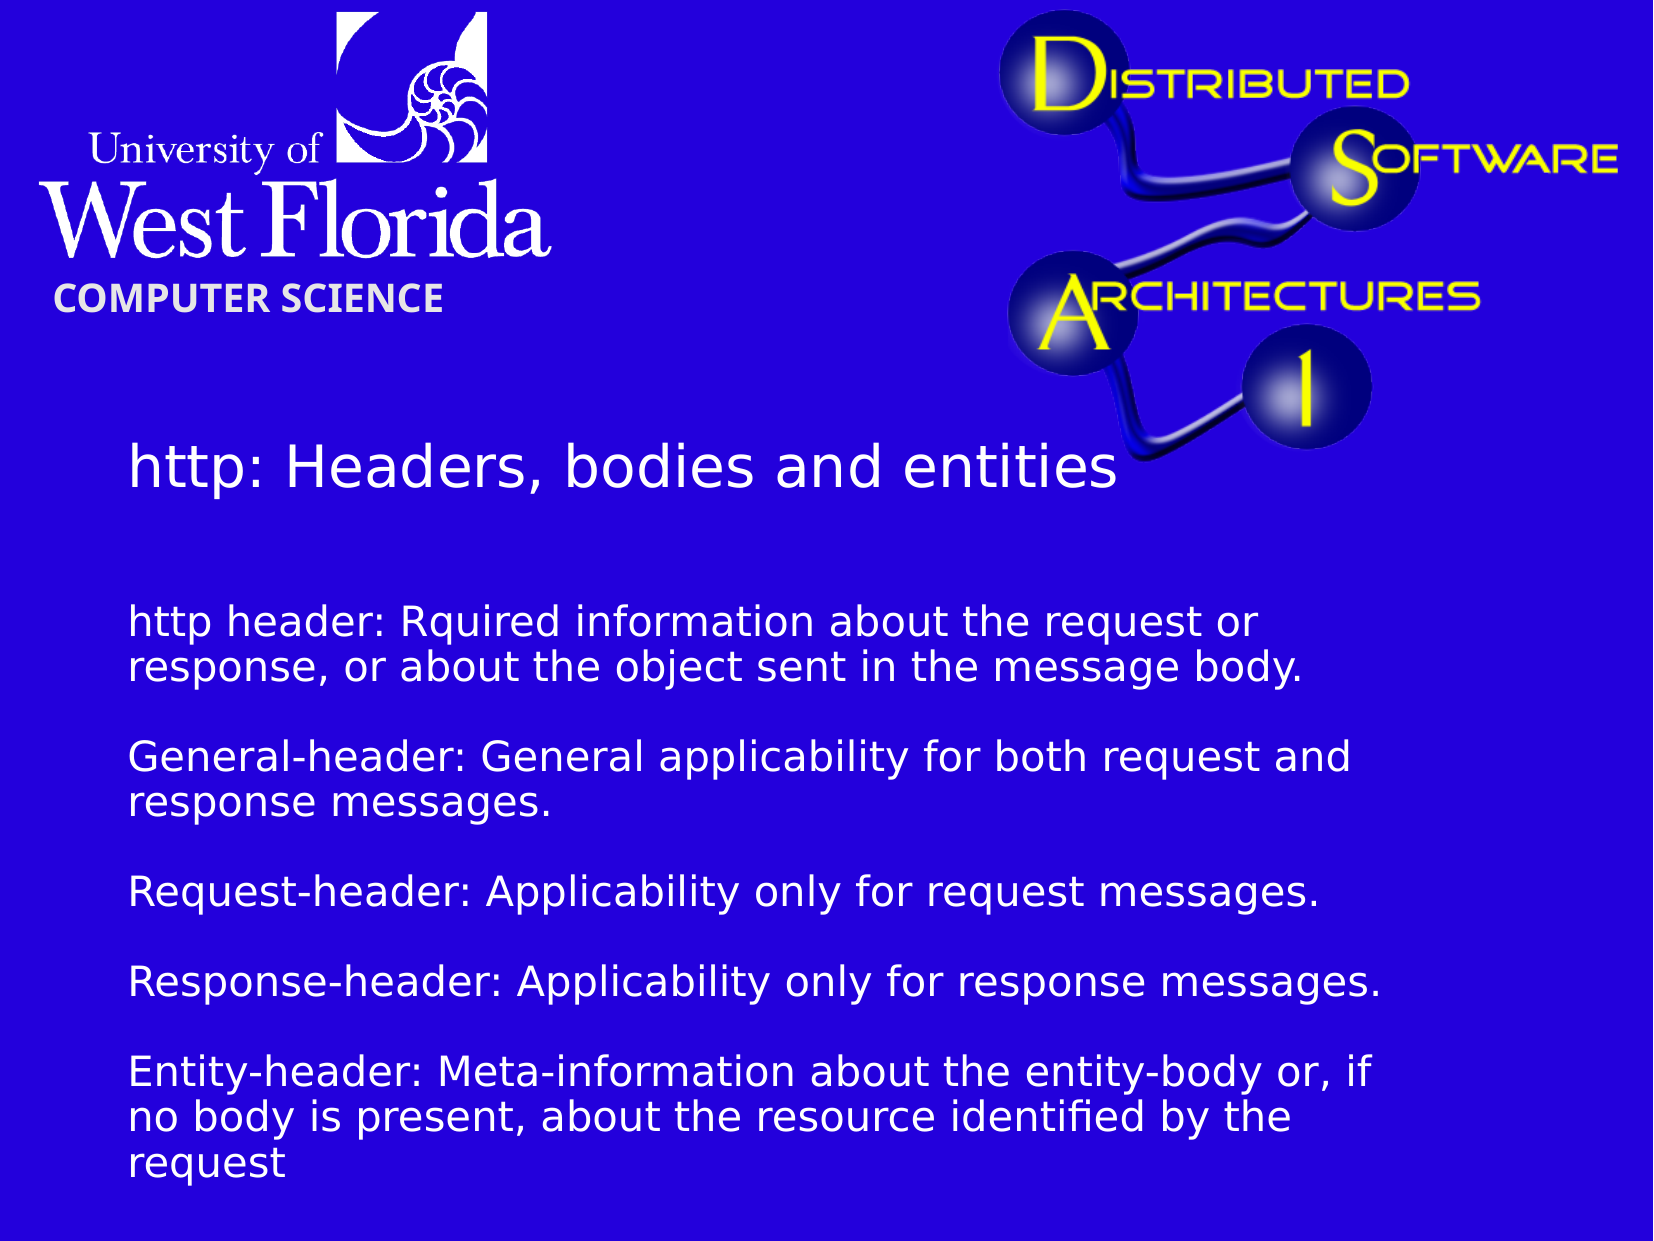

COMPUTER SCIENCE
http: Headers, bodies and entities
http header: Rquired information about the request or response, or about the object sent in the message body.
General-header: General applicability for both request and response messages.
Request-header: Applicability only for request messages.
Response-header: Applicability only for response messages.
Entity-header: Meta-information about the entity-body or, if no body is present, about the resource identified by the request